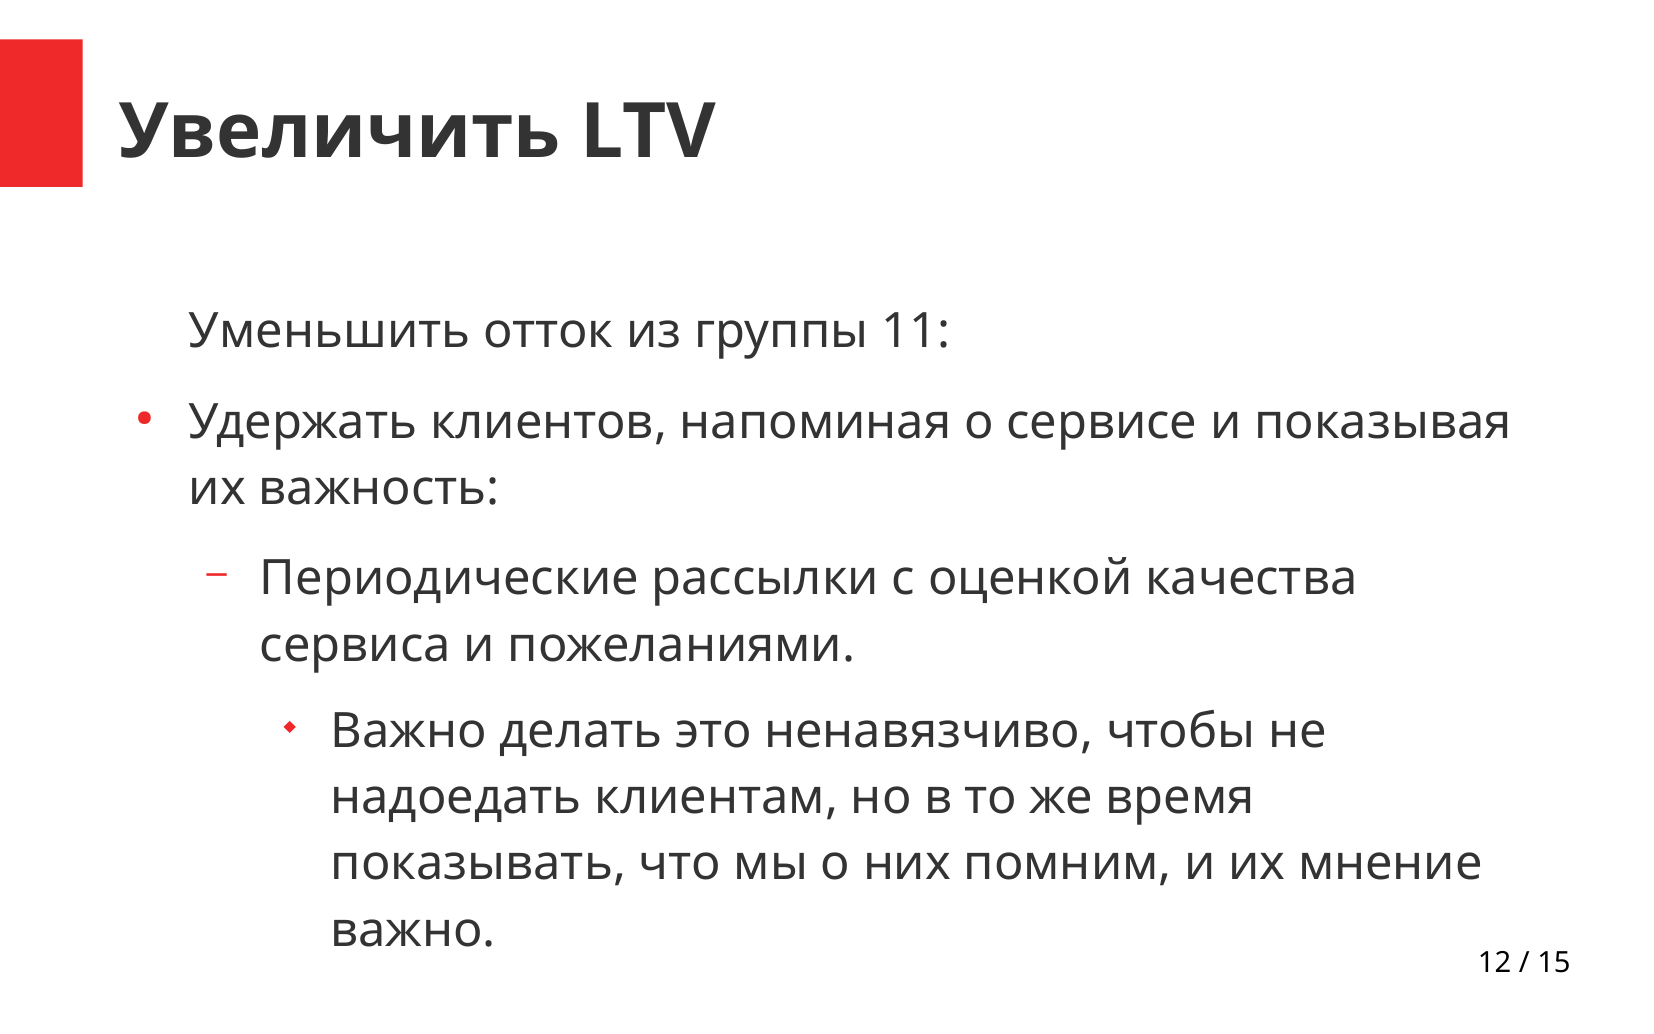

# Увеличить LTV
Уменьшить отток из группы 11:
Удержать клиентов, напоминая о сервисе и показывая их важность:
Периодические рассылки с оценкой качества сервиса и пожеланиями.
Важно делать это ненавязчиво, чтобы не надоедать клиентам, но в то же время показывать, что мы о них помним, и их мнение важно.
12